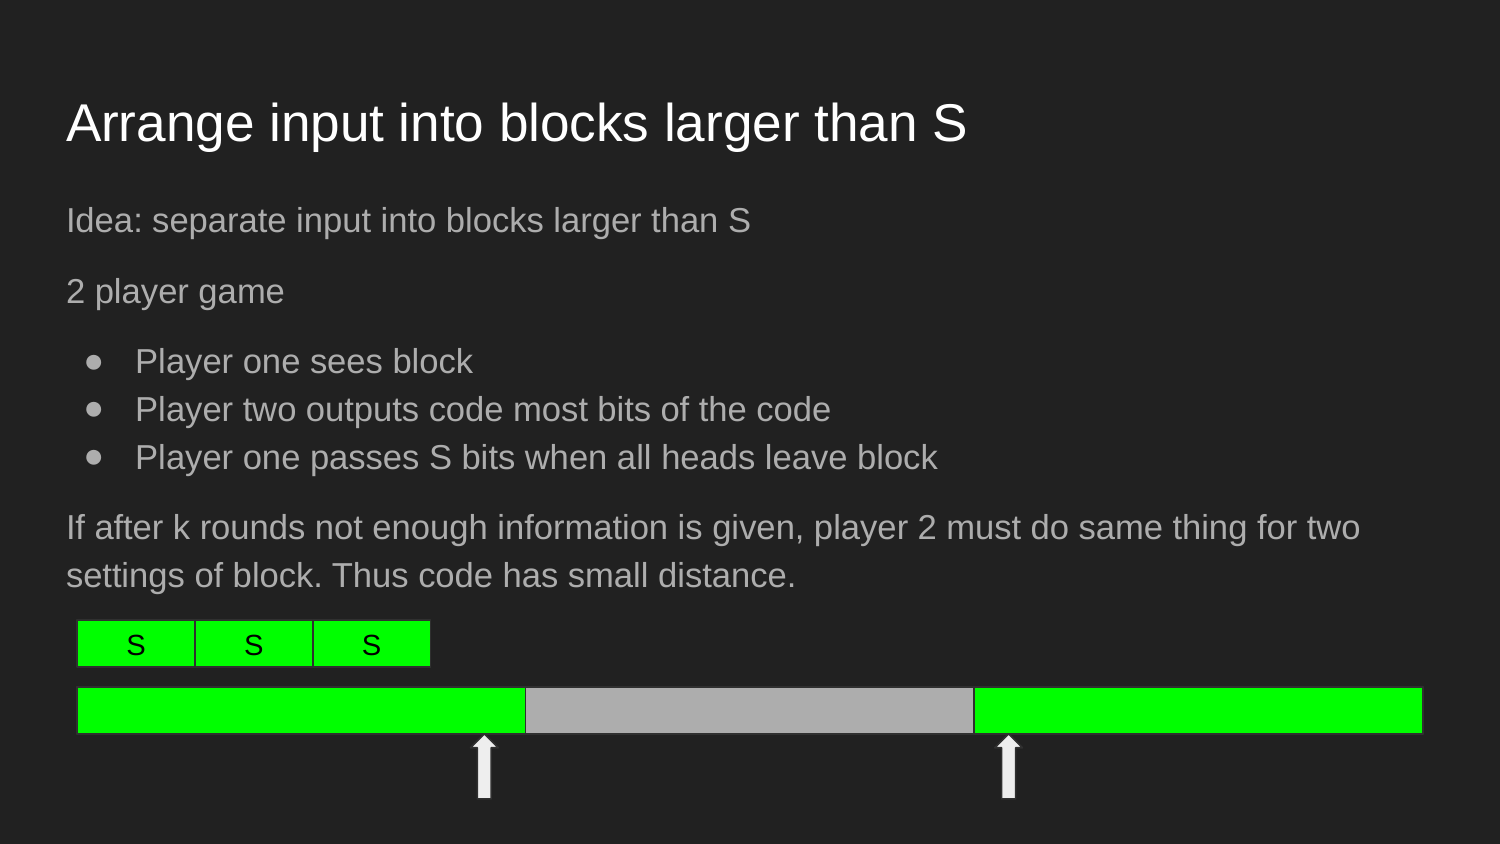

# Arrange input into blocks larger than S
Idea: separate input into blocks larger than S
2 player game
Player one sees block
Player two outputs code most bits of the code
Player one passes S bits when all heads leave block
If after k rounds not enough information is given, player 2 must do same thing for two settings of block. Thus code has small distance.
S
S
S
???